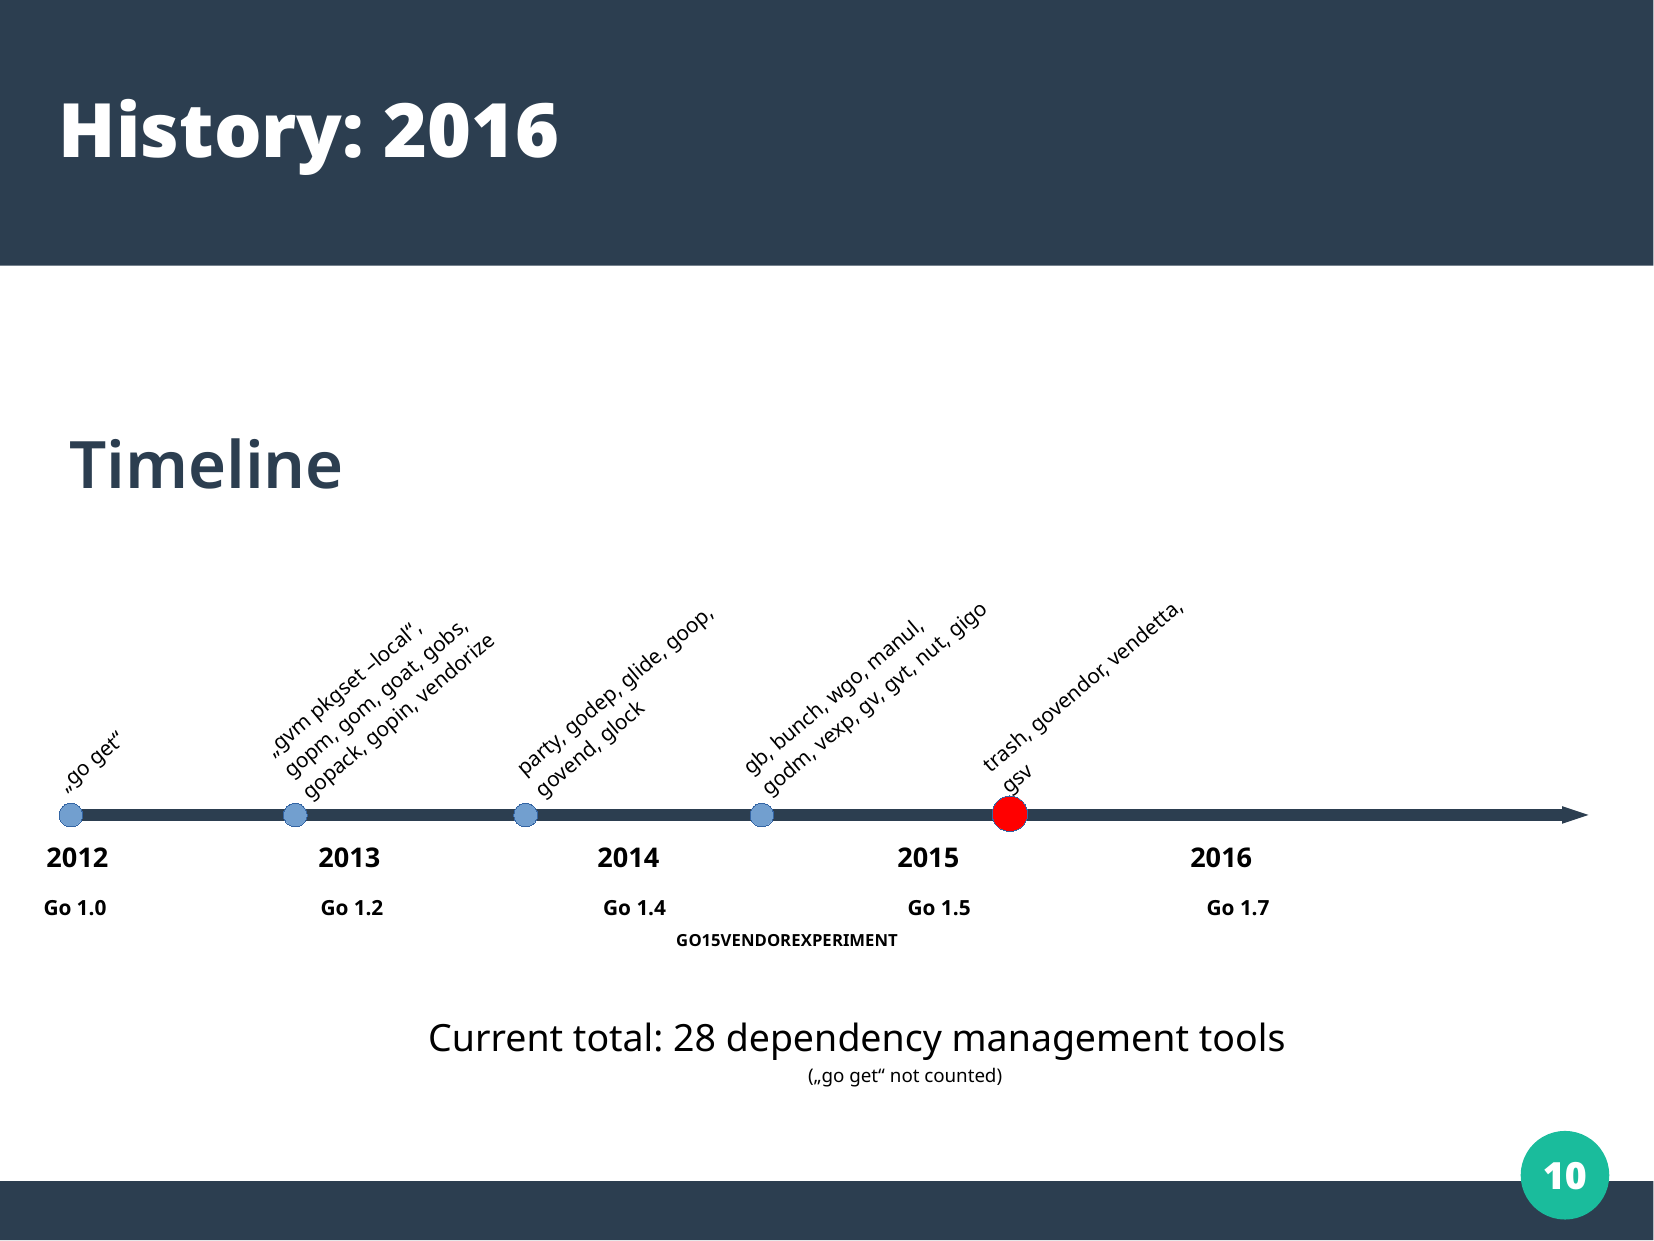

# History: 2016
Timeline
„gvm pkgset –local“,
gopm, gom, goat, gobs,
gopack, gopin, vendorize
gb, bunch, wgo, manul,
godm, vexp, gv, gvt, nut, gigo
trash, govendor, vendetta,
gsv
party, godep, glide, goop,
govend, glock
„go get“
 2012 2013 2014 2015 2016
 Go 1.0 Go 1.2 Go 1.4 Go 1.5 Go 1.7
GO15VENDOREXPERIMENT
Current total: 28 dependency management tools
 („go get“ not counted)
10